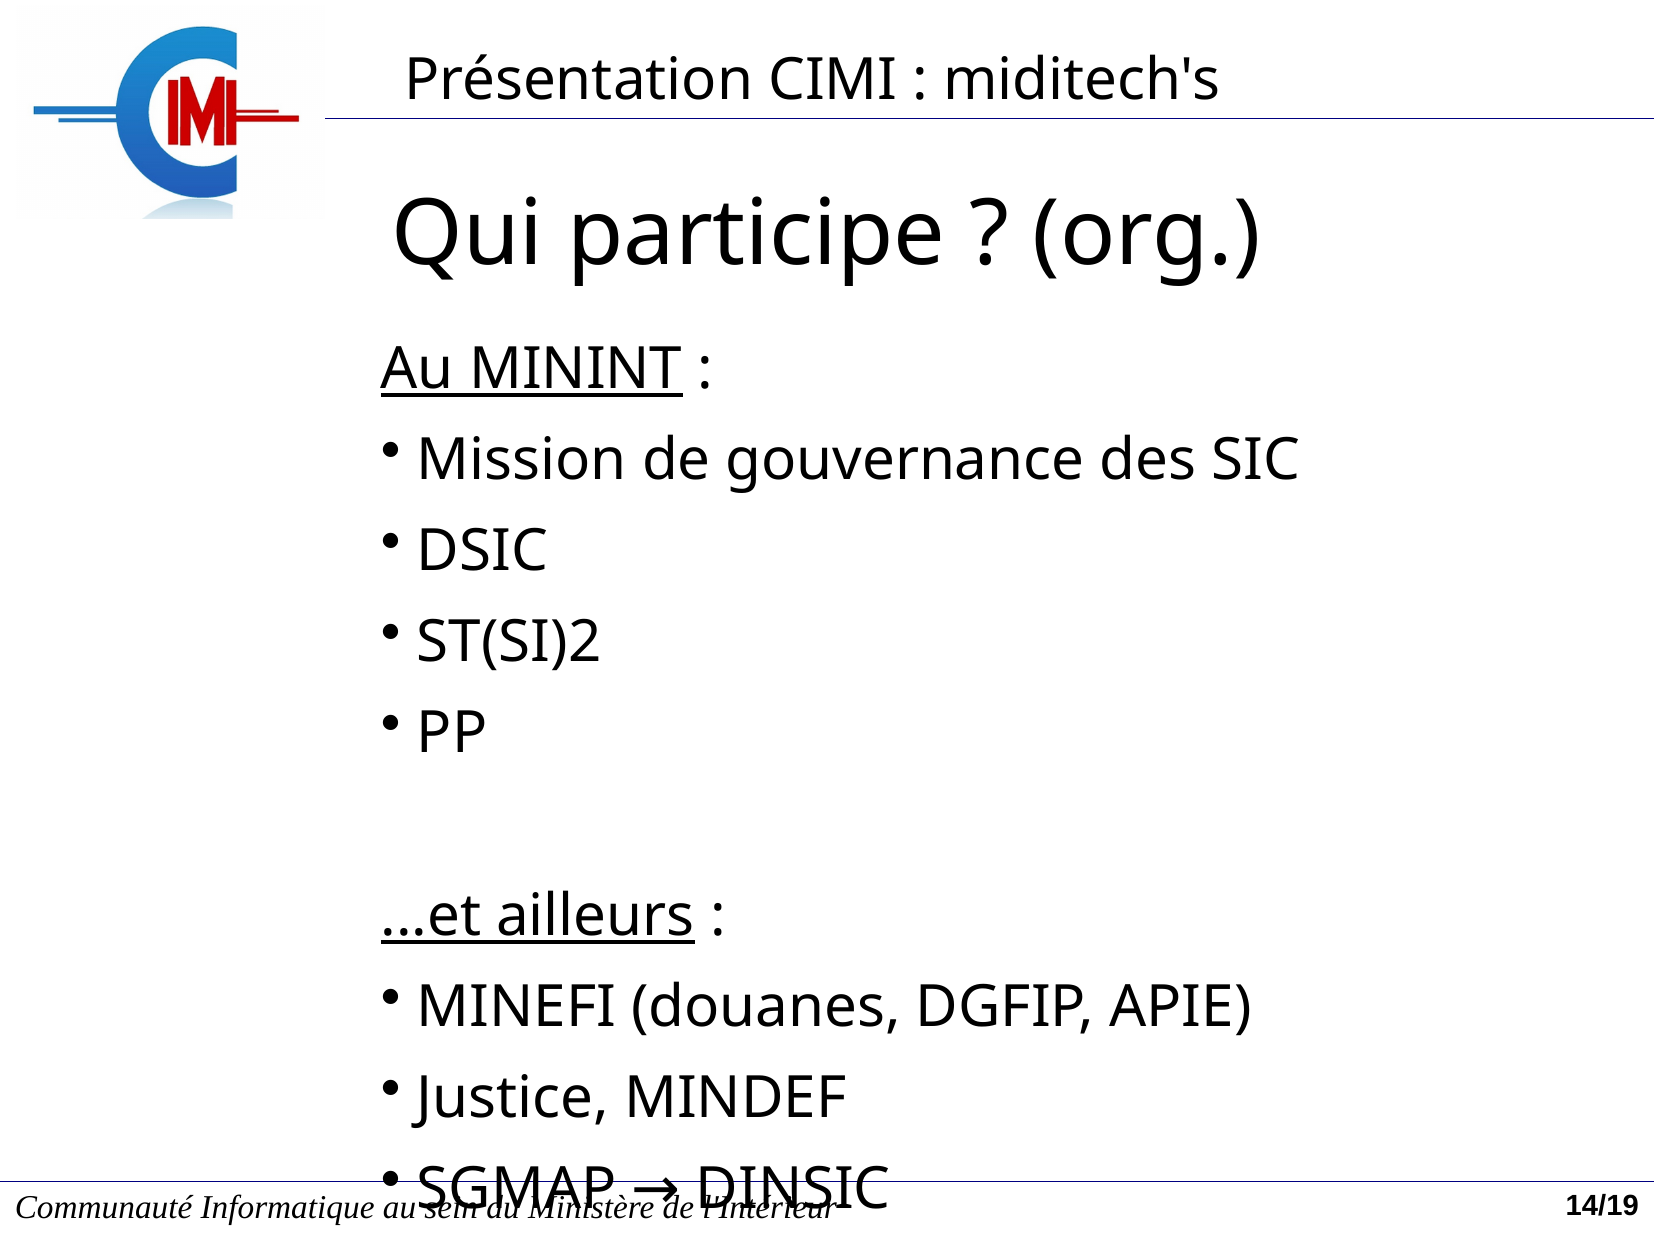

Présentation CIMI : miditech's
Qui participe ? (org.)
Au MININT :
 Mission de gouvernance des SIC
 DSIC
 ST(SI)2
 PP
...et ailleurs :
 MINEFI (douanes, DGFIP, APIE)
 Justice, MINDEF
 SGMAP → DINSIC